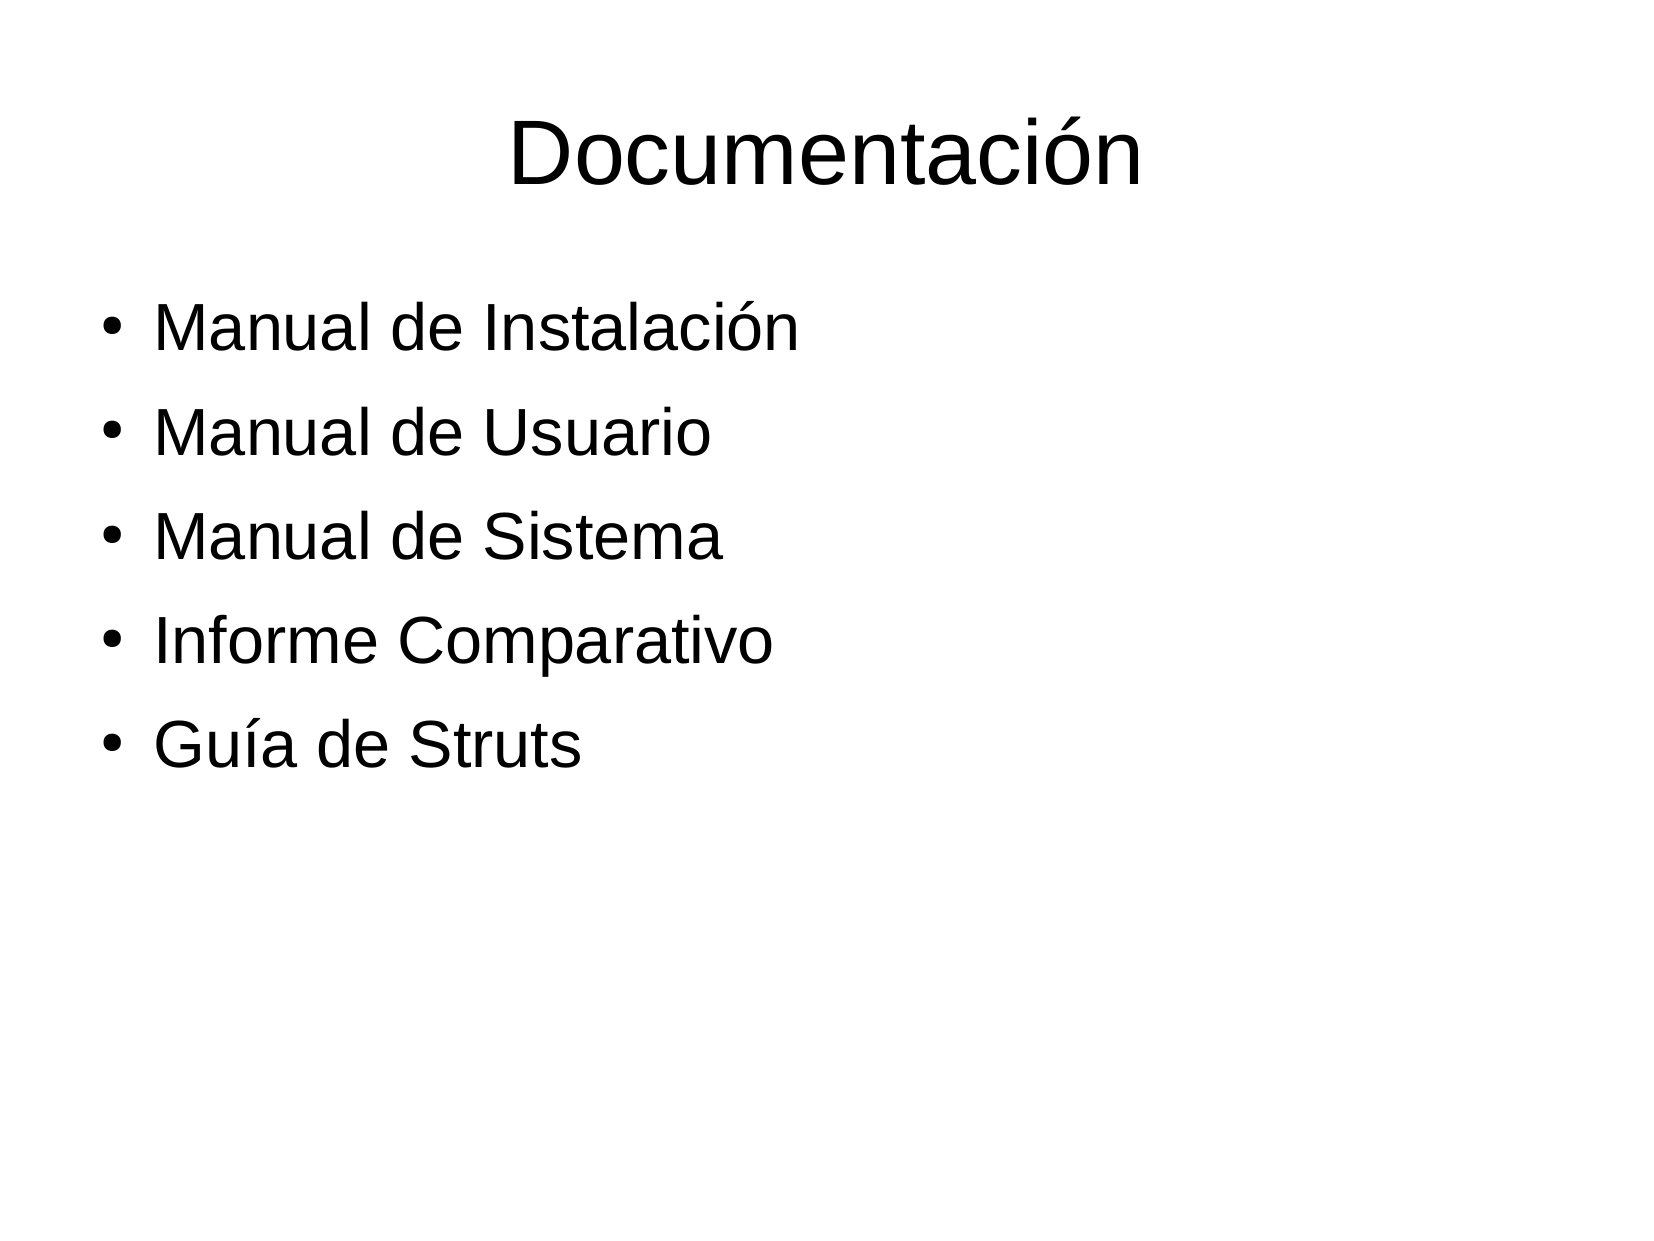

# Documentación
Manual de Instalación
Manual de Usuario
Manual de Sistema
Informe Comparativo
Guía de Struts